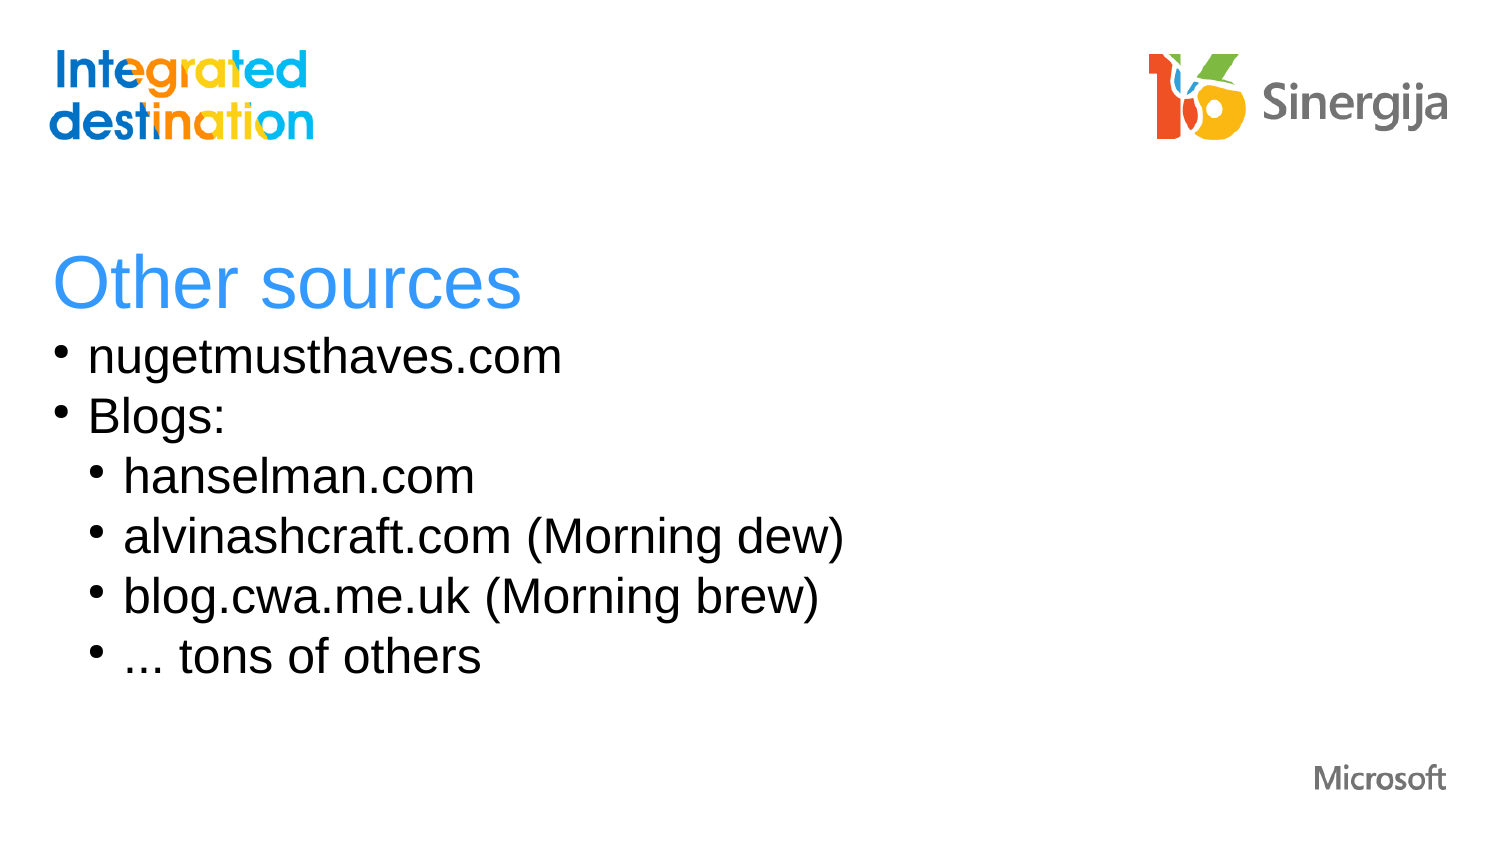

Other sources
nugetmusthaves.com
Blogs:
hanselman.com
alvinashcraft.com (Morning dew)
blog.cwa.me.uk (Morning brew)
... tons of others